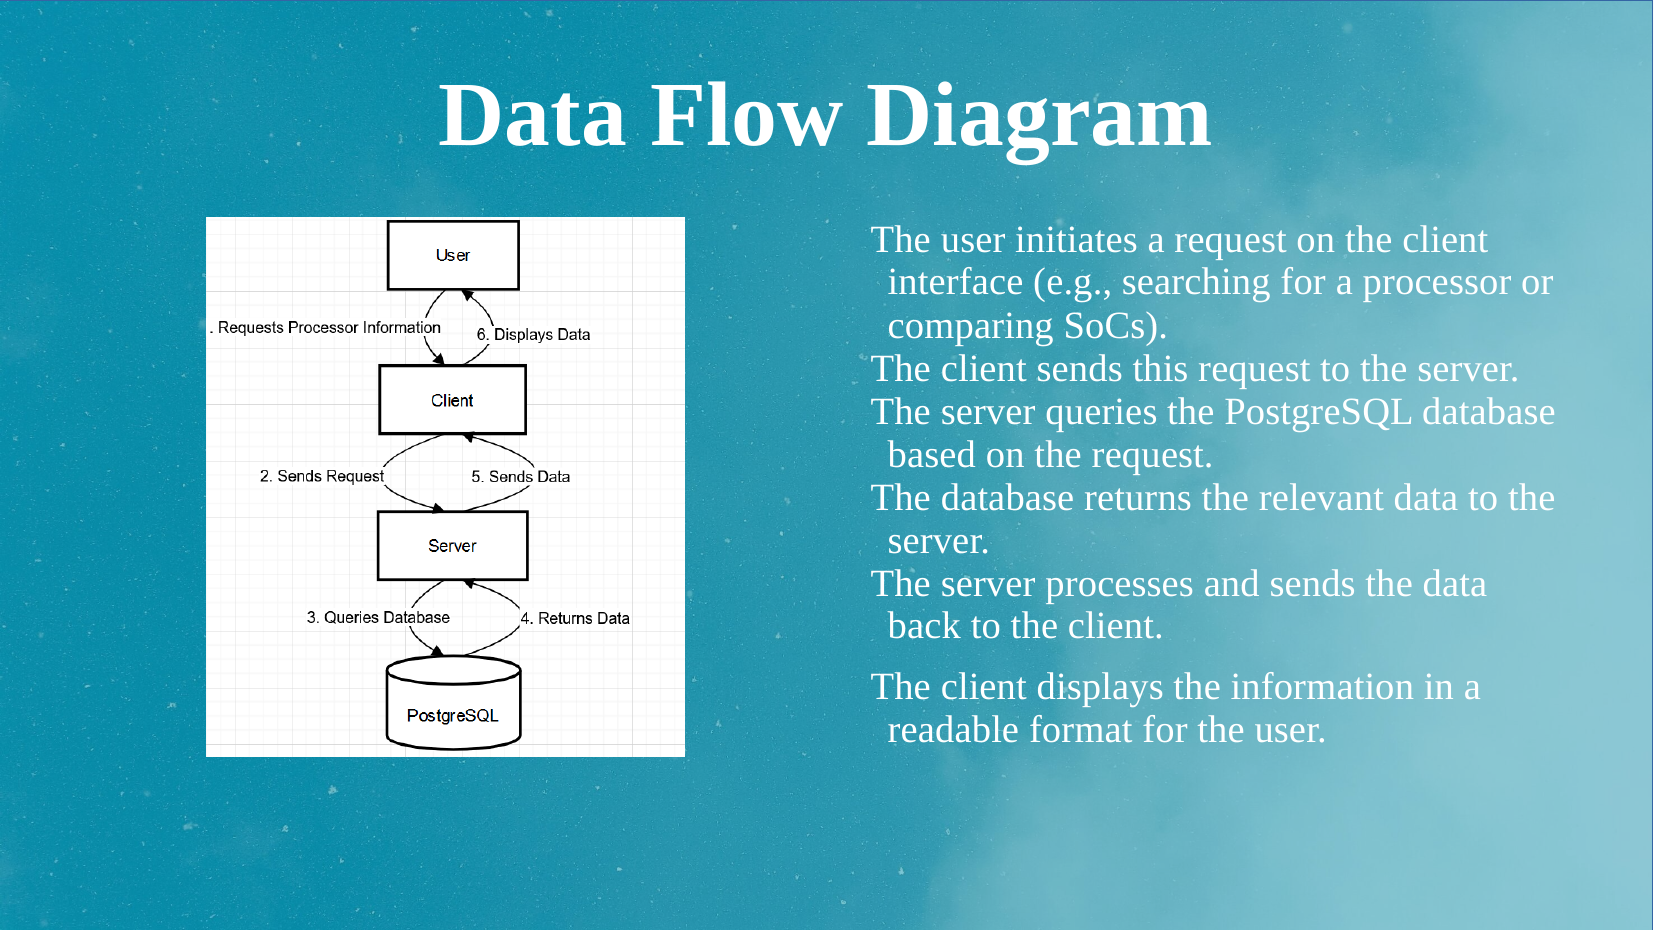

# Data Flow Diagram
The user initiates a request on the client interface (e.g., searching for a processor or comparing SoCs).
The client sends this request to the server.
The server queries the PostgreSQL database based on the request.
The database returns the relevant data to the server.
The server processes and sends the data back to the client.
The client displays the information in a readable format for the user.